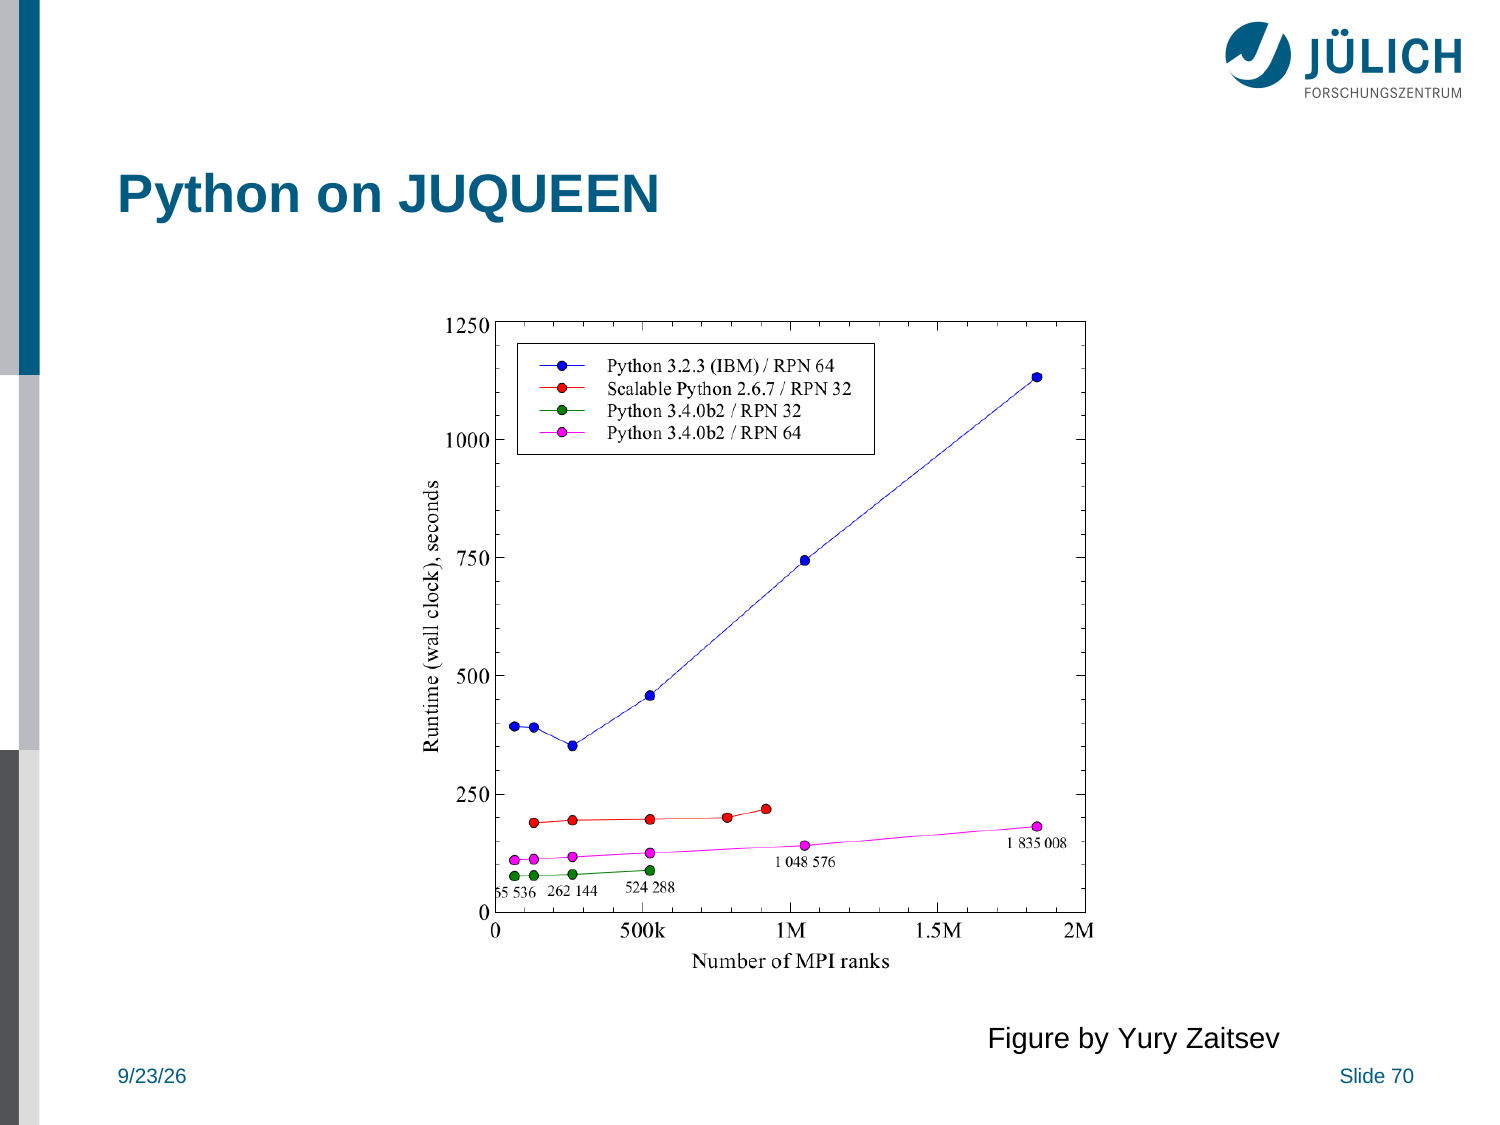

# Python on JUQUEEN
Figure by Yury Zaitsev